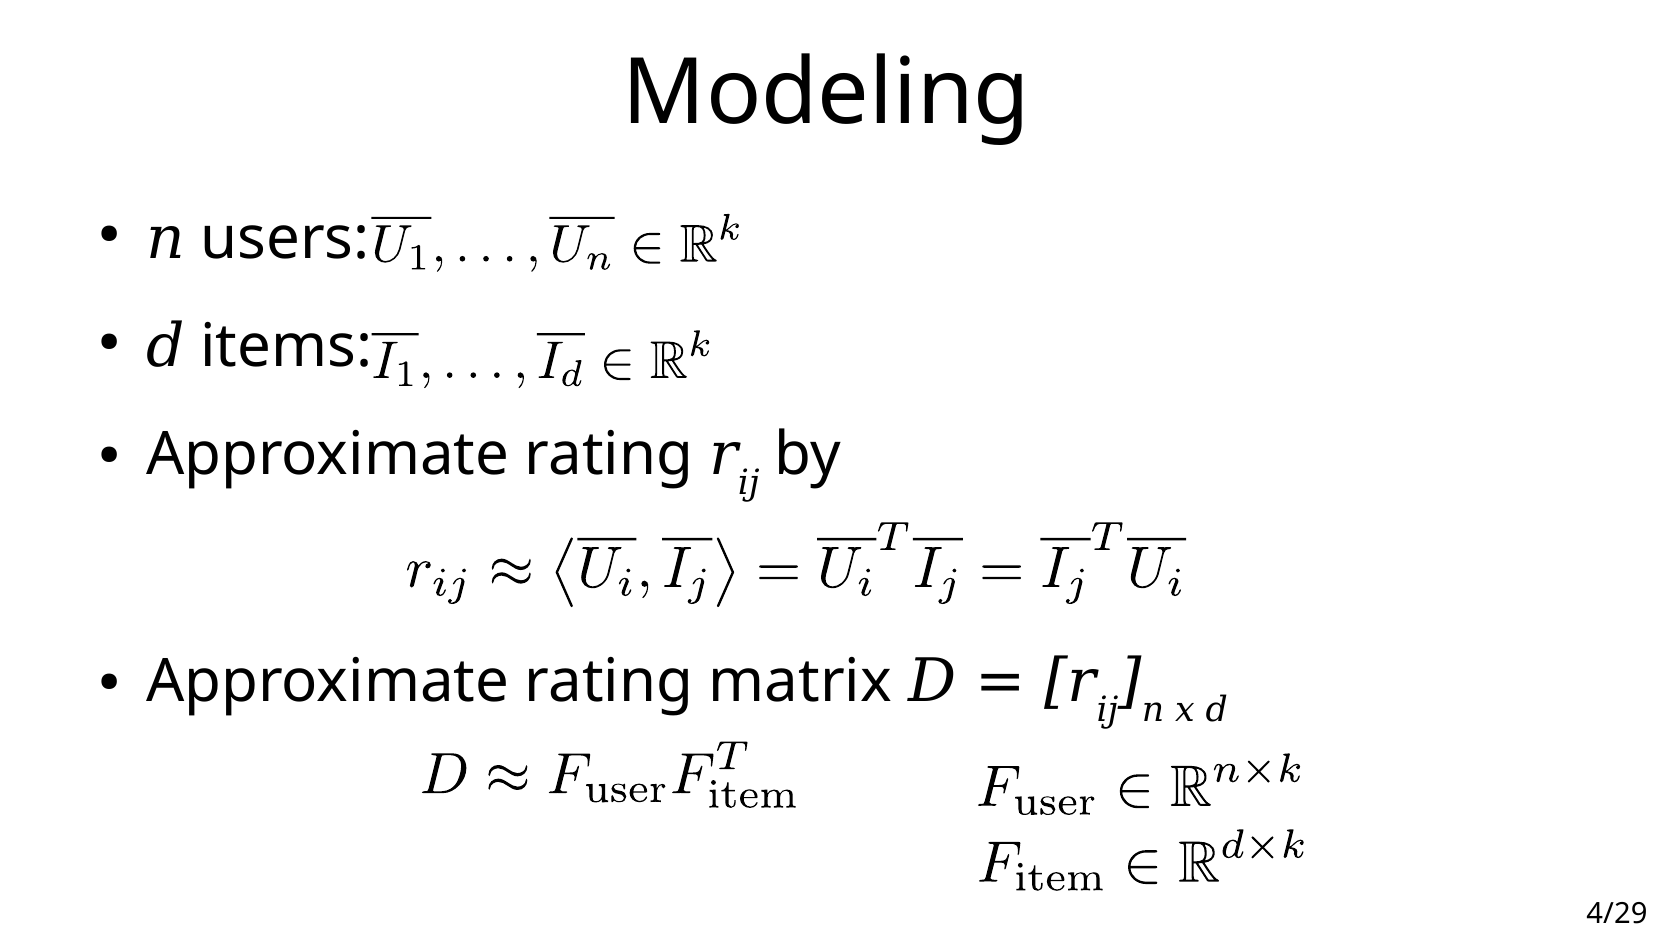

# Modeling
n users:
d items:
Approximate rating rij by
Approximate rating matrix D = [rij]n x d
4